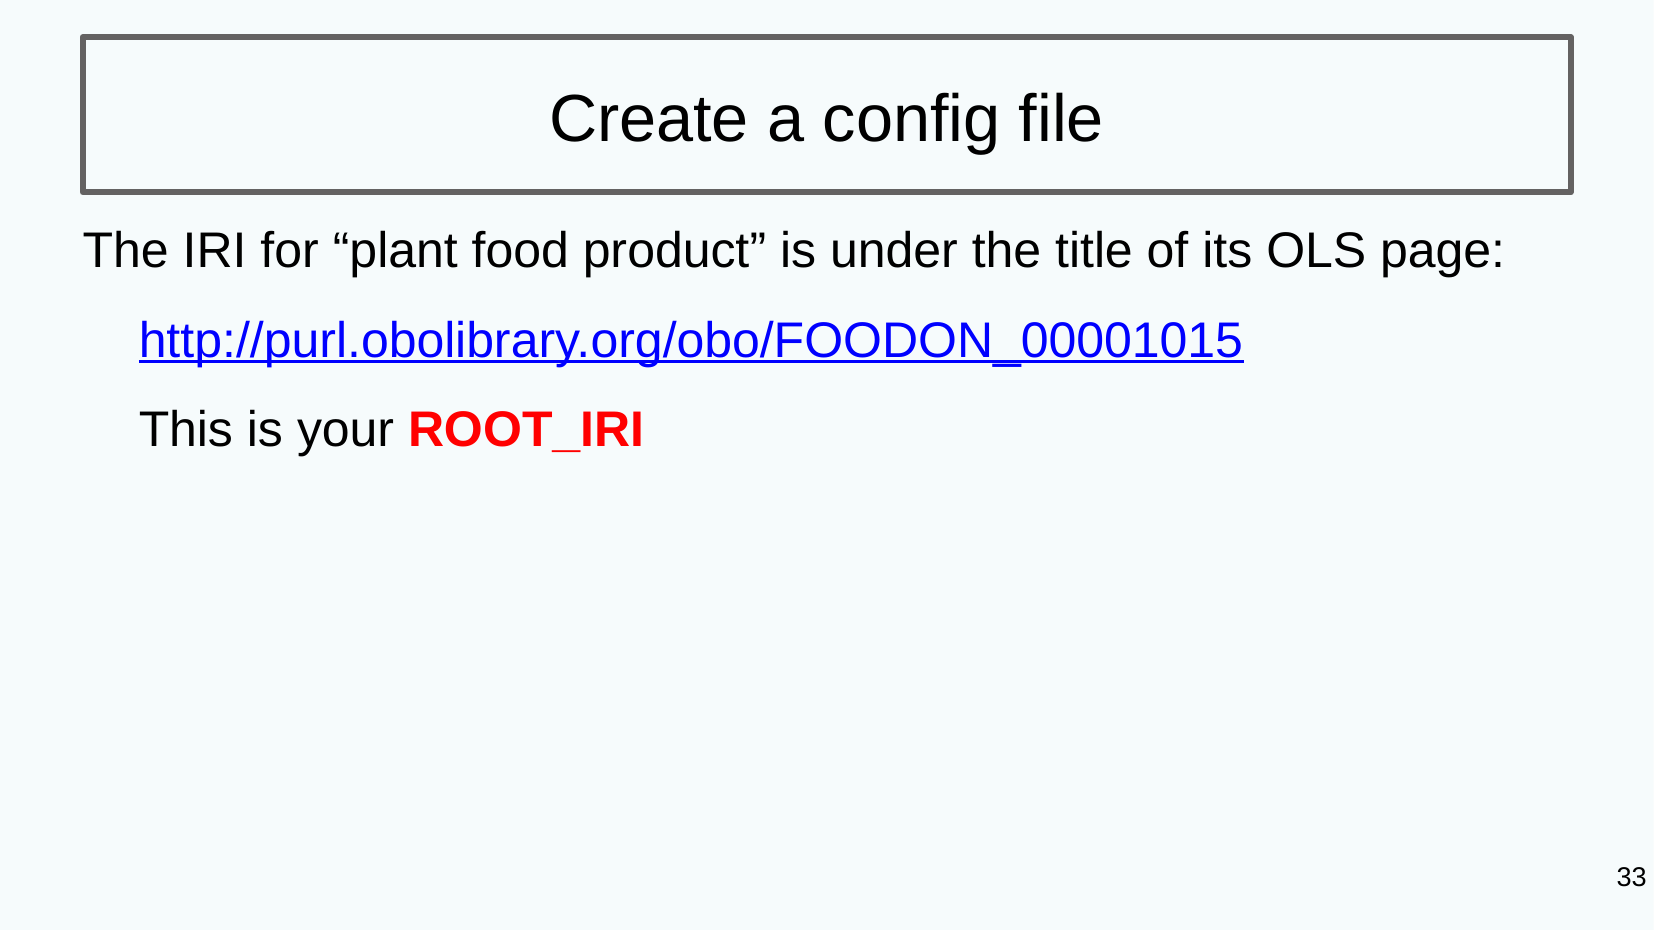

Create a config file
The IRI for “plant food product” is under the title of its OLS page:
 http://purl.obolibrary.org/obo/FOODON_00001015
 This is your ROOT_IRI